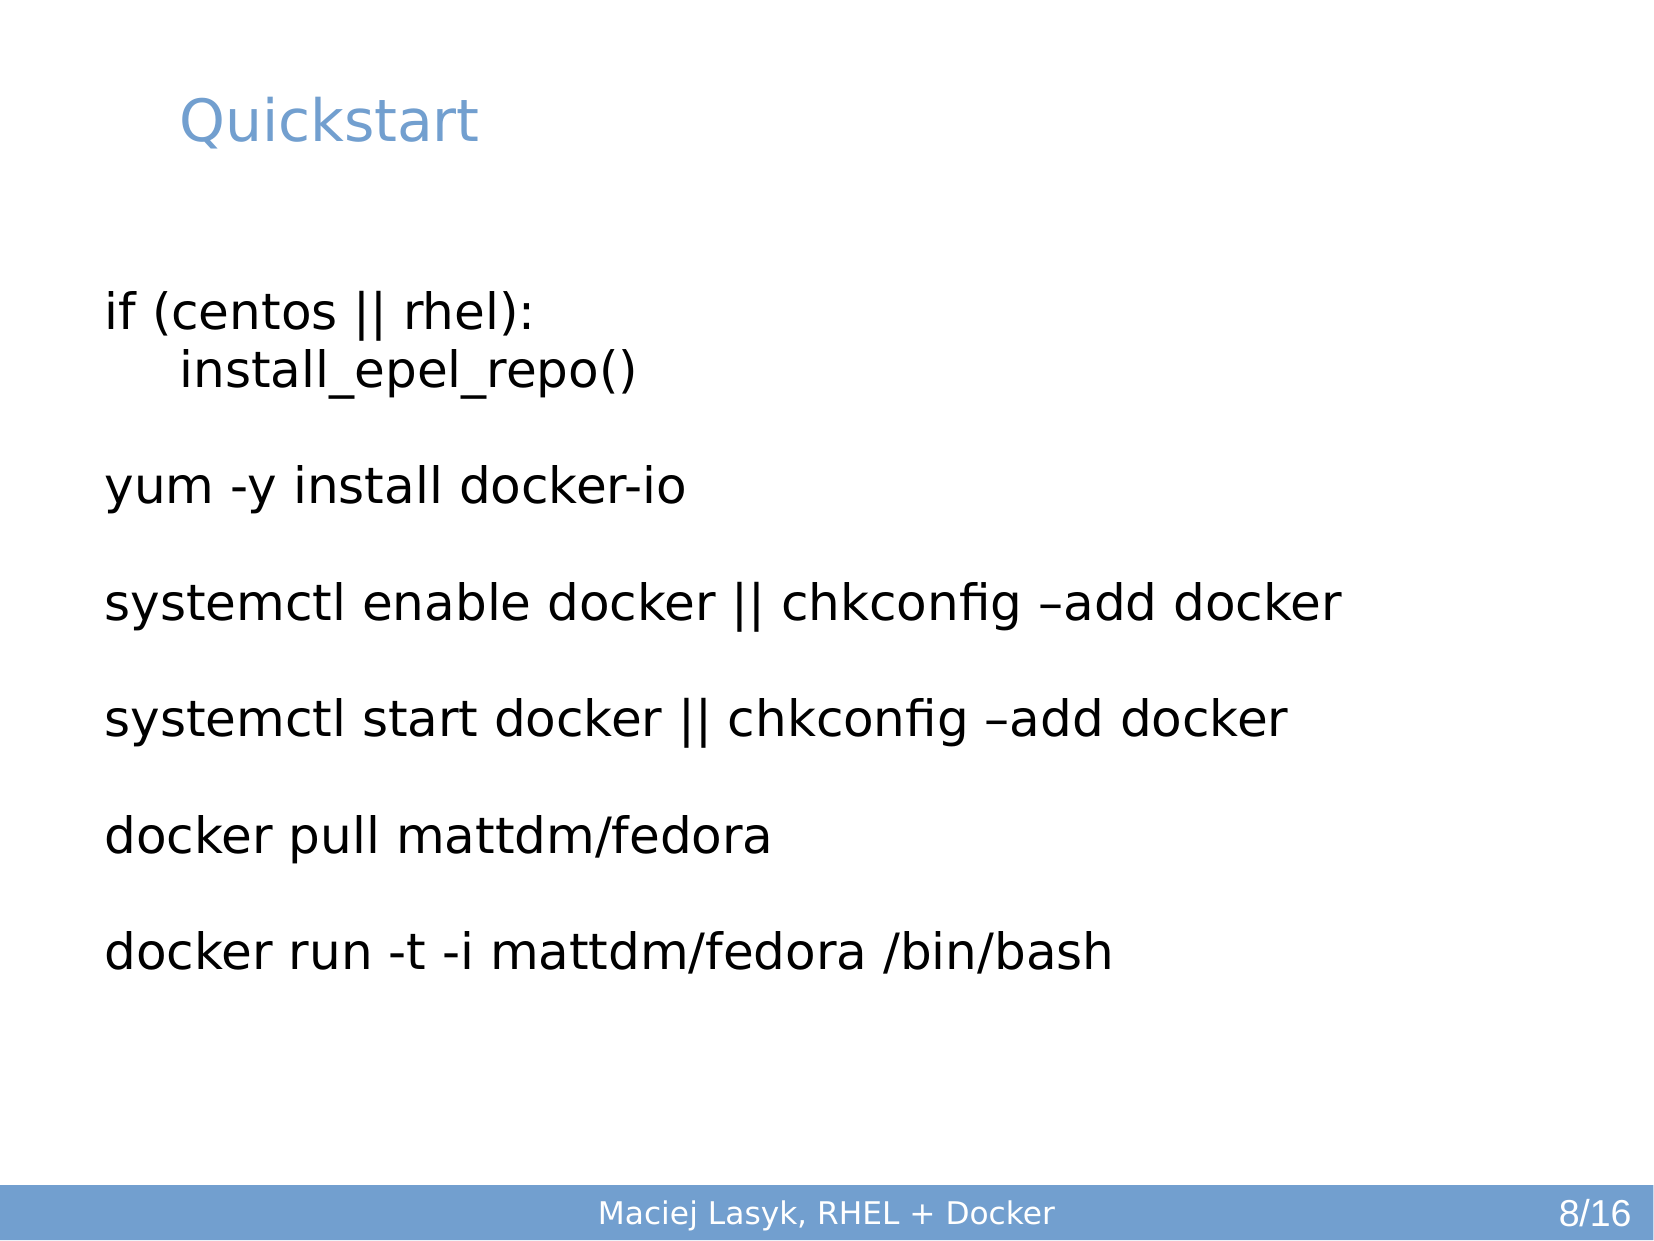

Quickstart
if (centos || rhel):
	install_epel_repo()
yum -y install docker-io
systemctl enable docker || chkconfig –add docker
systemctl start docker || chkconfig –add docker
docker pull mattdm/fedora
docker run -t -i mattdm/fedora /bin/bash
 8/16
Maciej Lasyk, RHEL + Docker